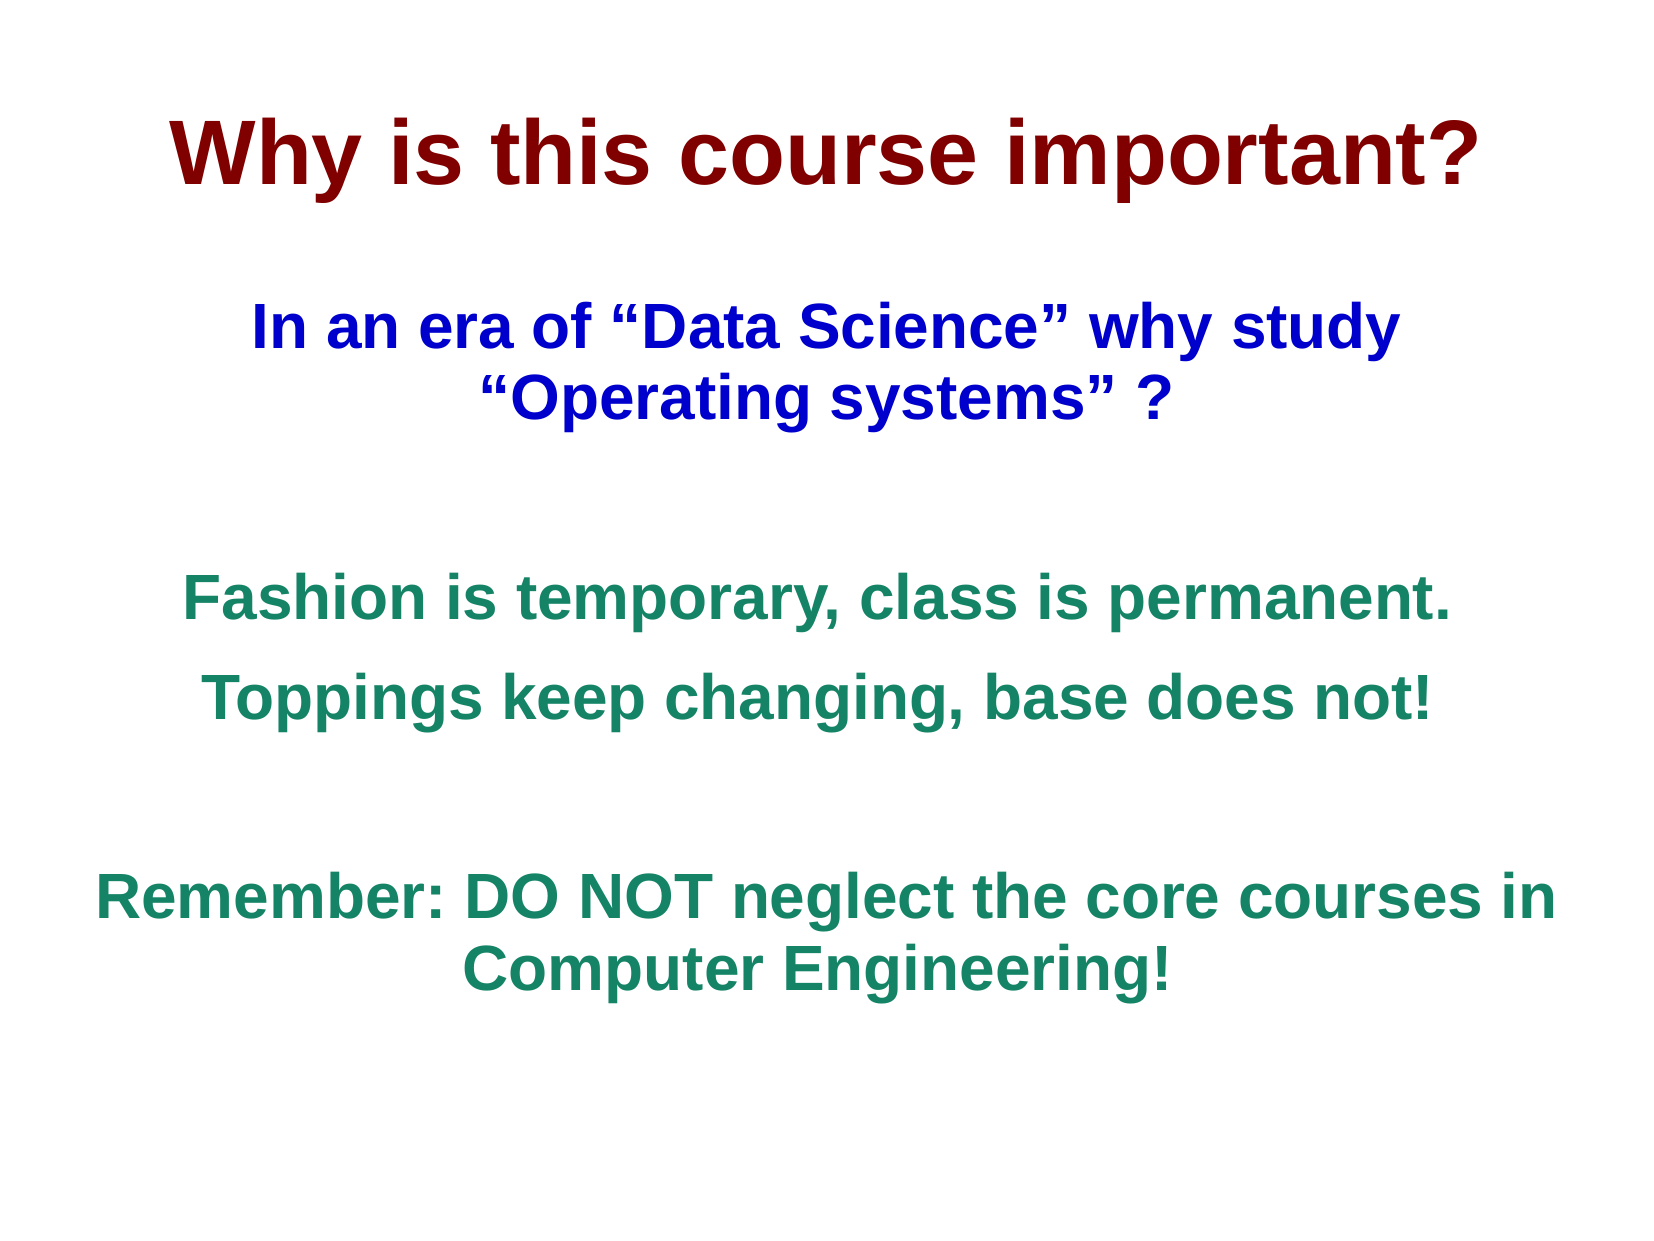

# Why is this course important?
In an era of “Data Science” why study “Operating systems” ?
Fashion is temporary, class is permanent.
Toppings keep changing, base does not!
Remember: DO NOT neglect the core courses in Computer Engineering!